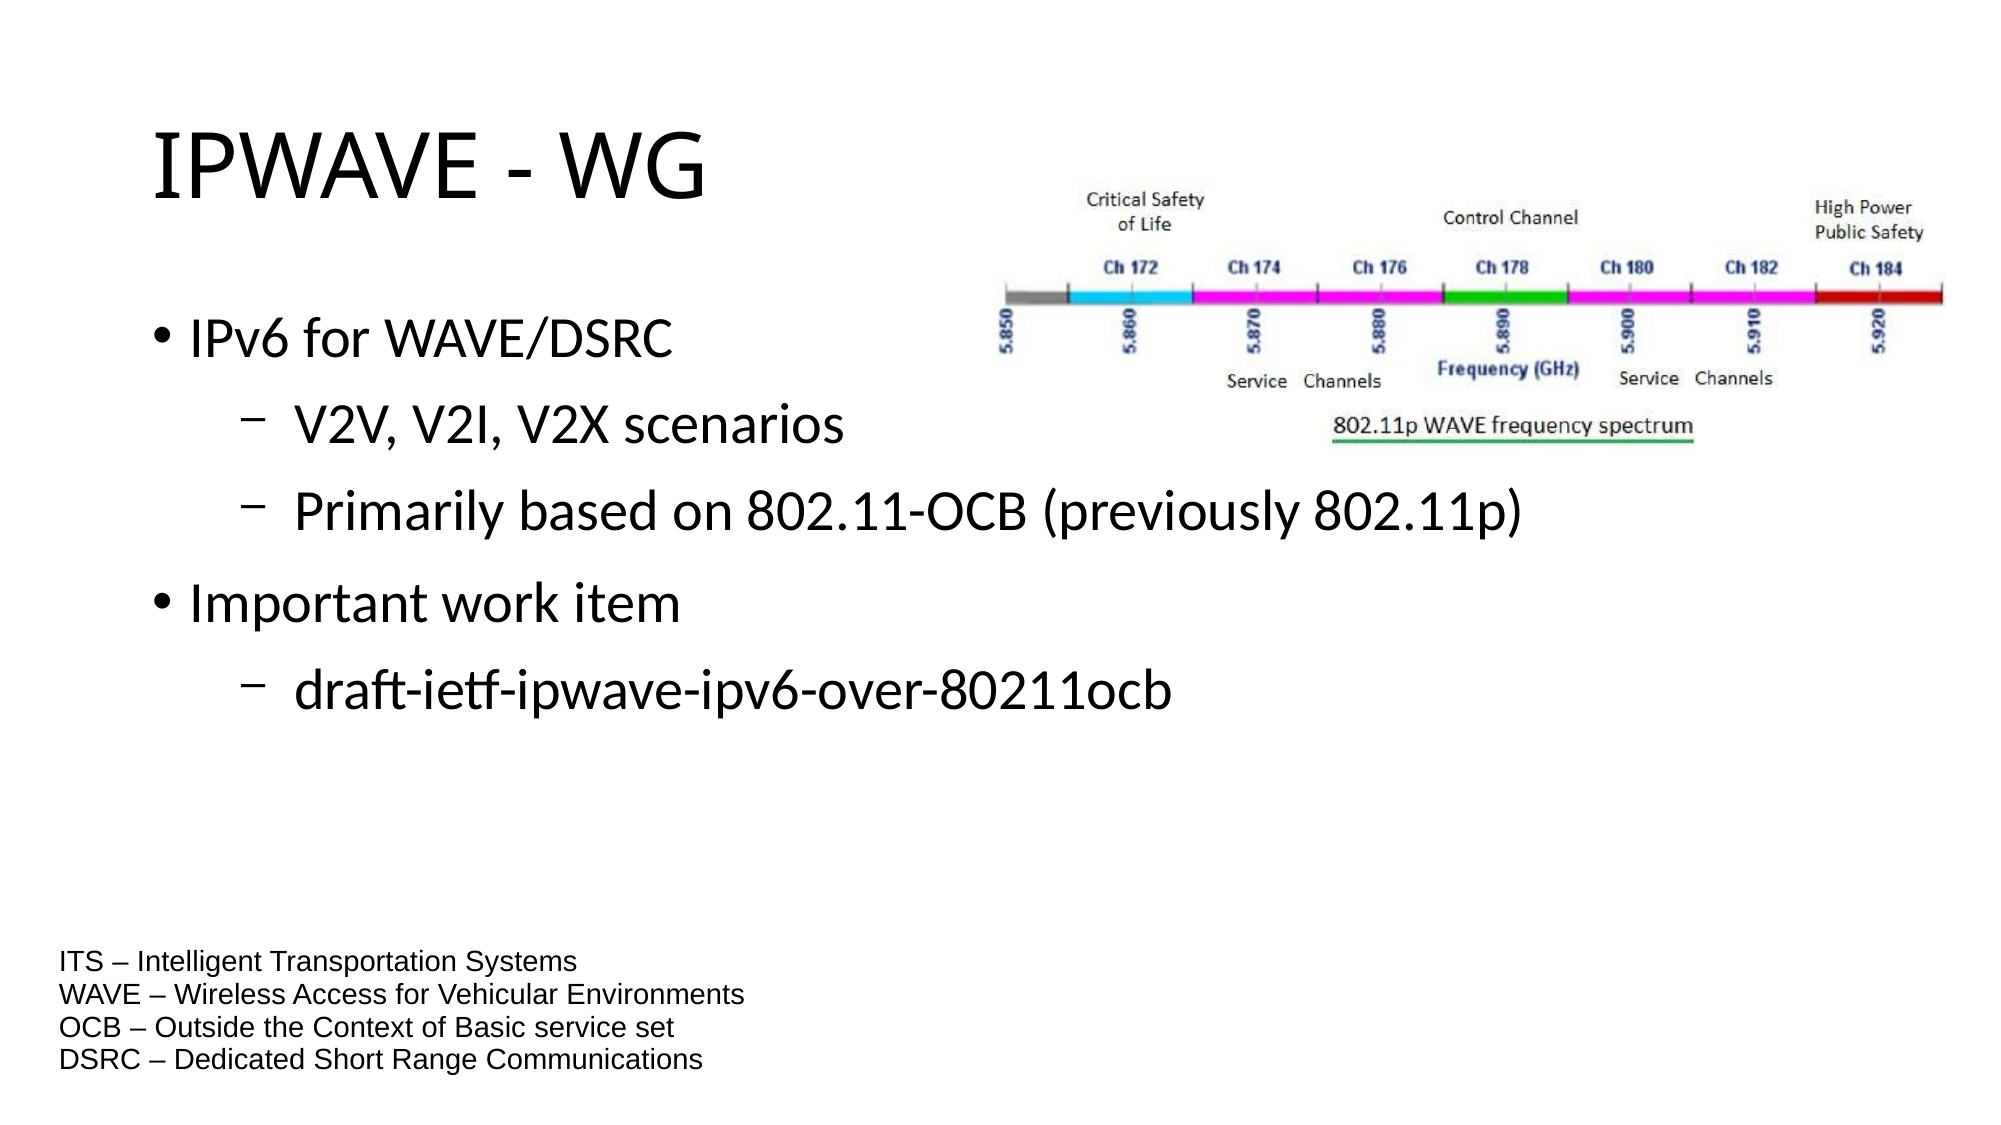

# IPWAVE - WG
IPv6 for WAVE/DSRC
V2V, V2I, V2X scenarios
Primarily based on 802.11-OCB (previously 802.11p)
Important work item
draft-ietf-ipwave-ipv6-over-80211ocb
ITS – Intelligent Transportation Systems
WAVE – Wireless Access for Vehicular Environments
OCB – Outside the Context of Basic service set
DSRC – Dedicated Short Range Communications